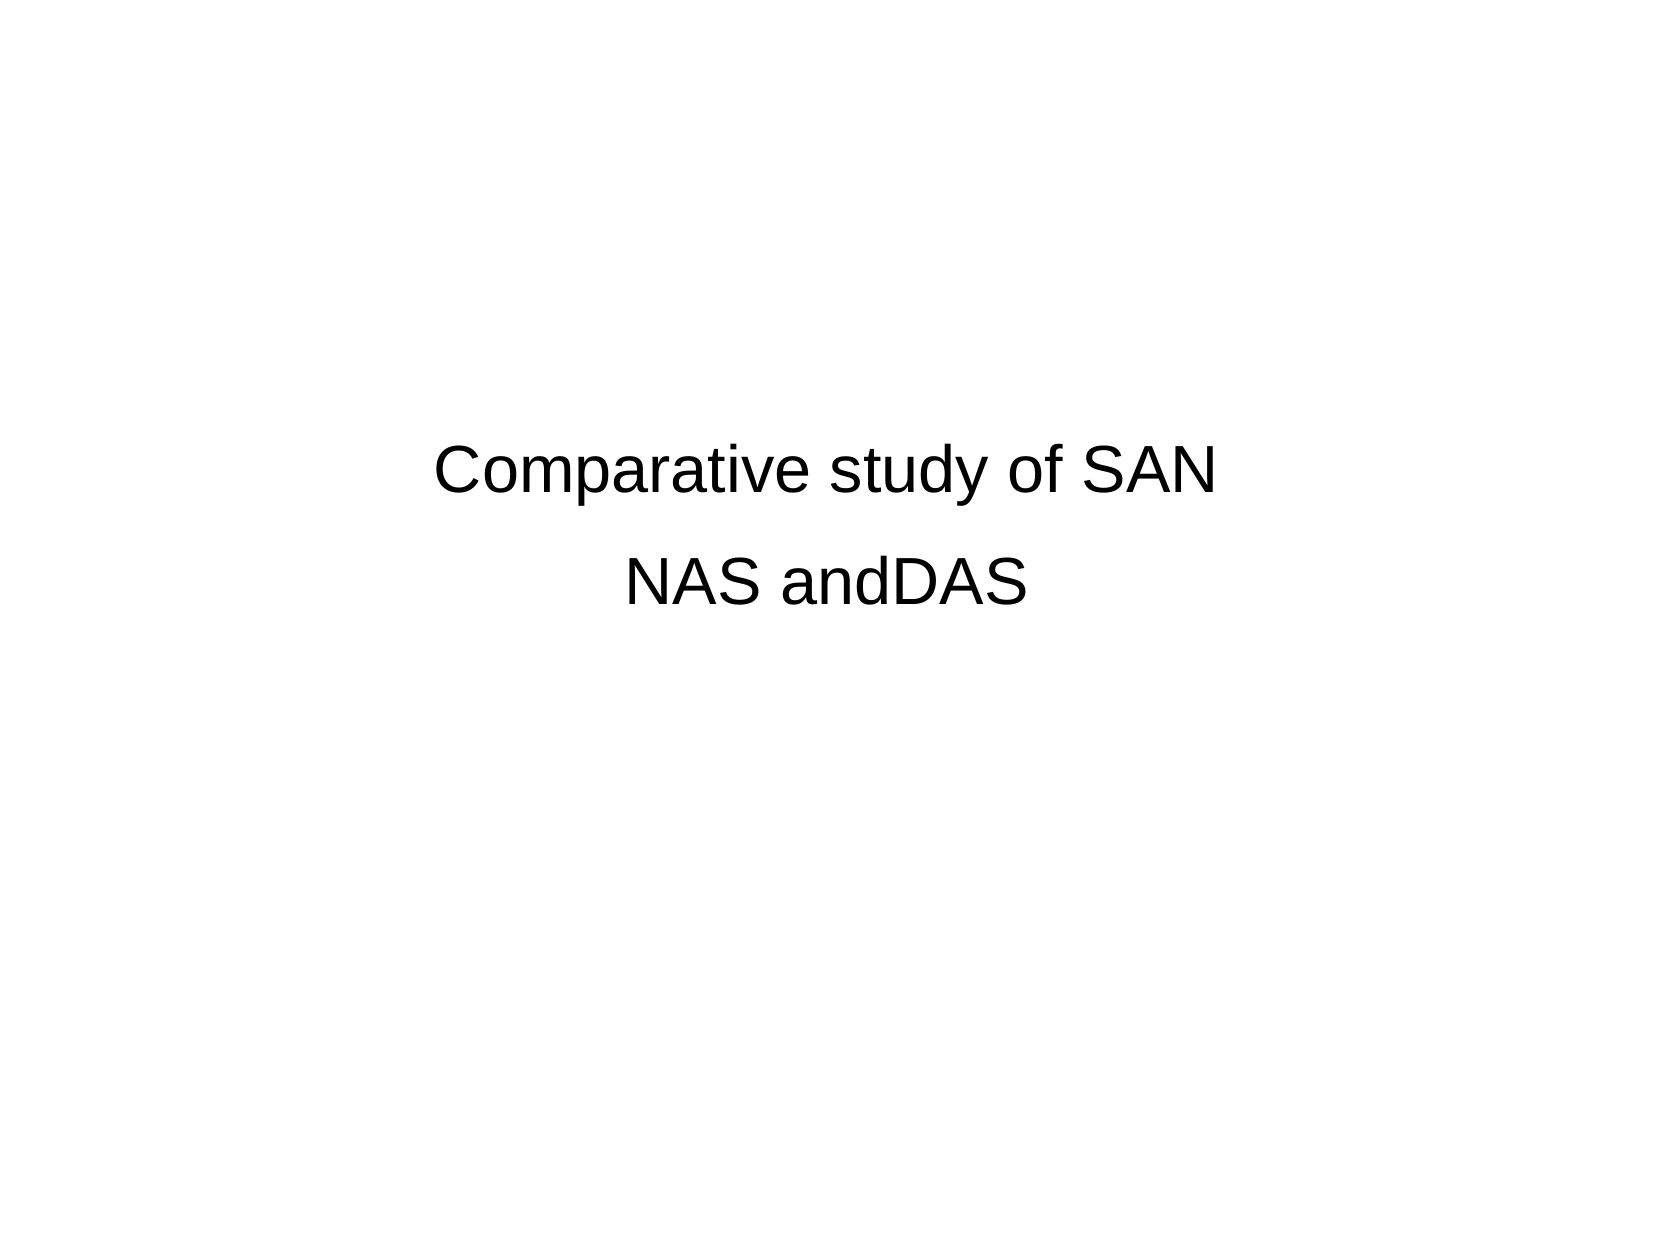

# Comparative study of SAN
NAS andDAS